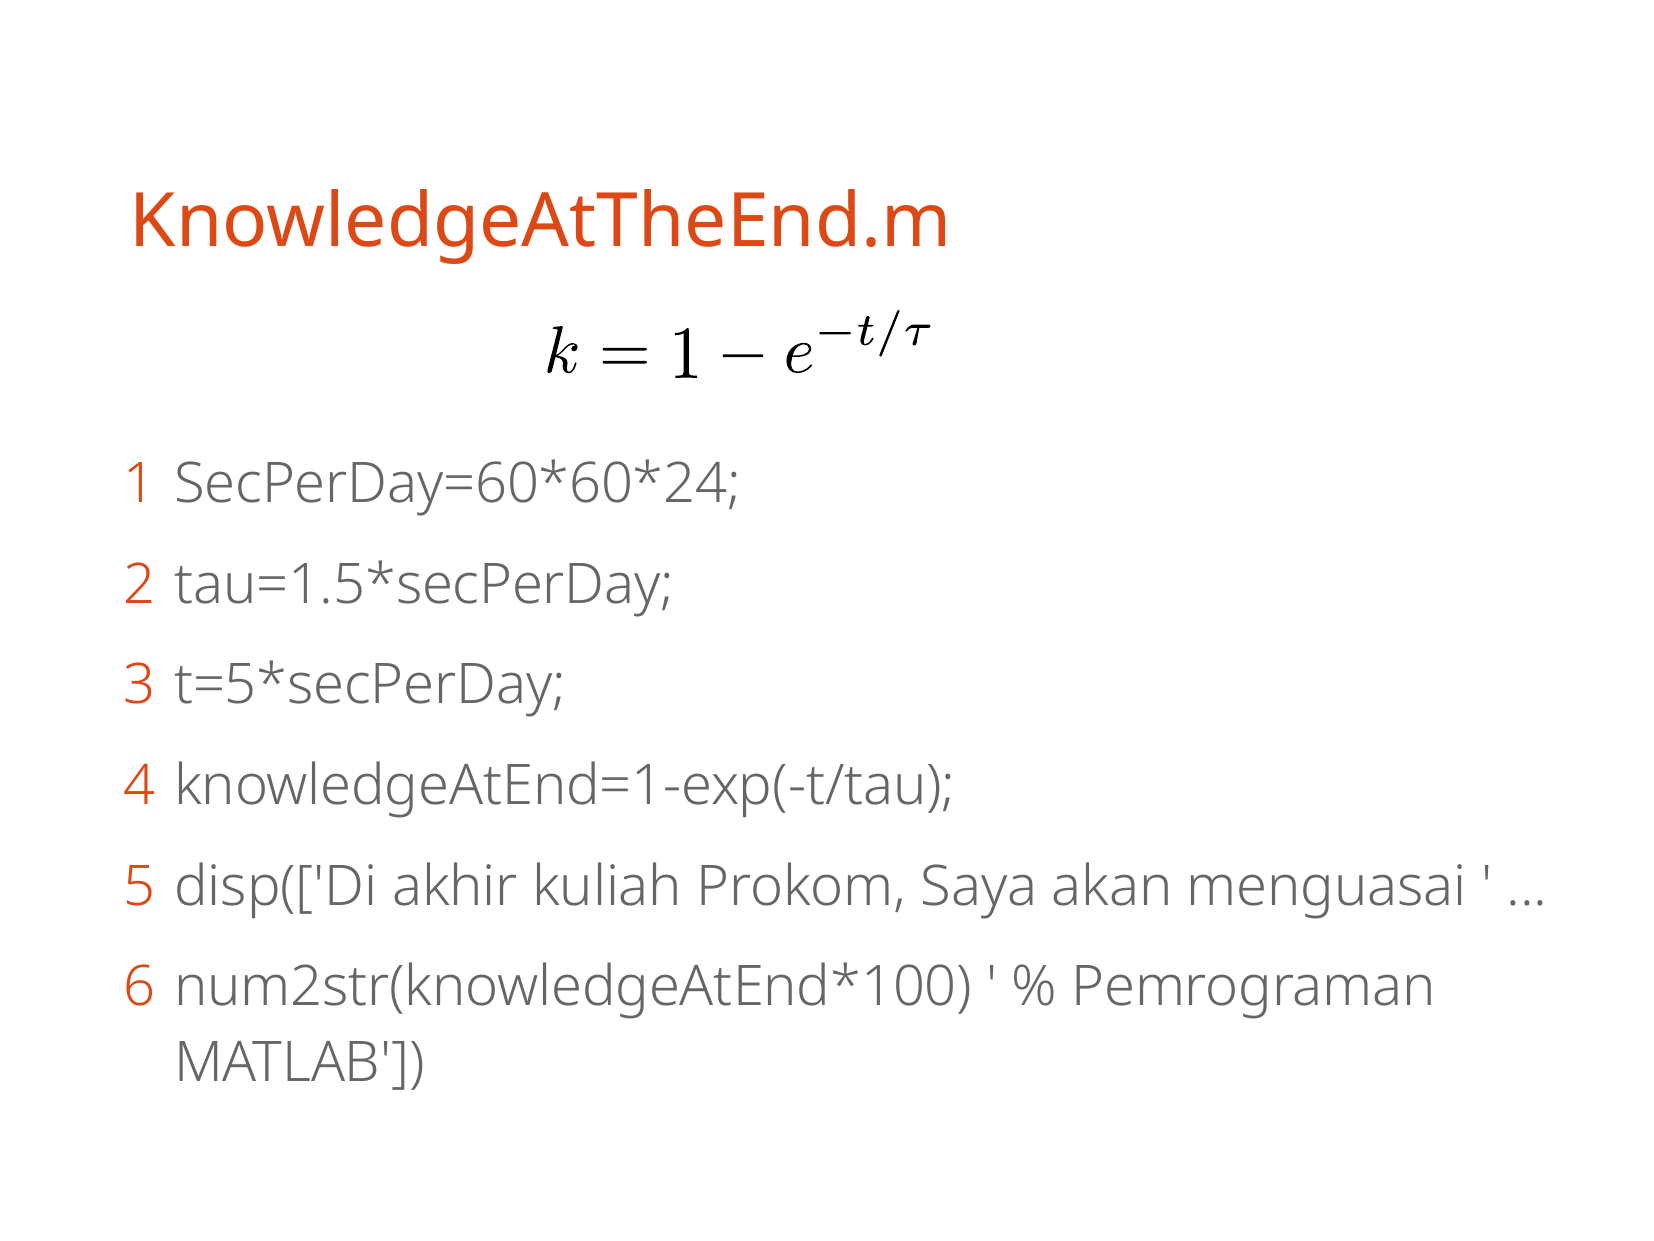

# KnowledgeAtTheEnd.m
SecPerDay=60*60*24;
tau=1.5*secPerDay;
t=5*secPerDay;
knowledgeAtEnd=1-exp(-t/tau);
disp(['Di akhir kuliah Prokom, Saya akan menguasai ' ...
num2str(knowledgeAtEnd*100) ' % Pemrograman MATLAB'])